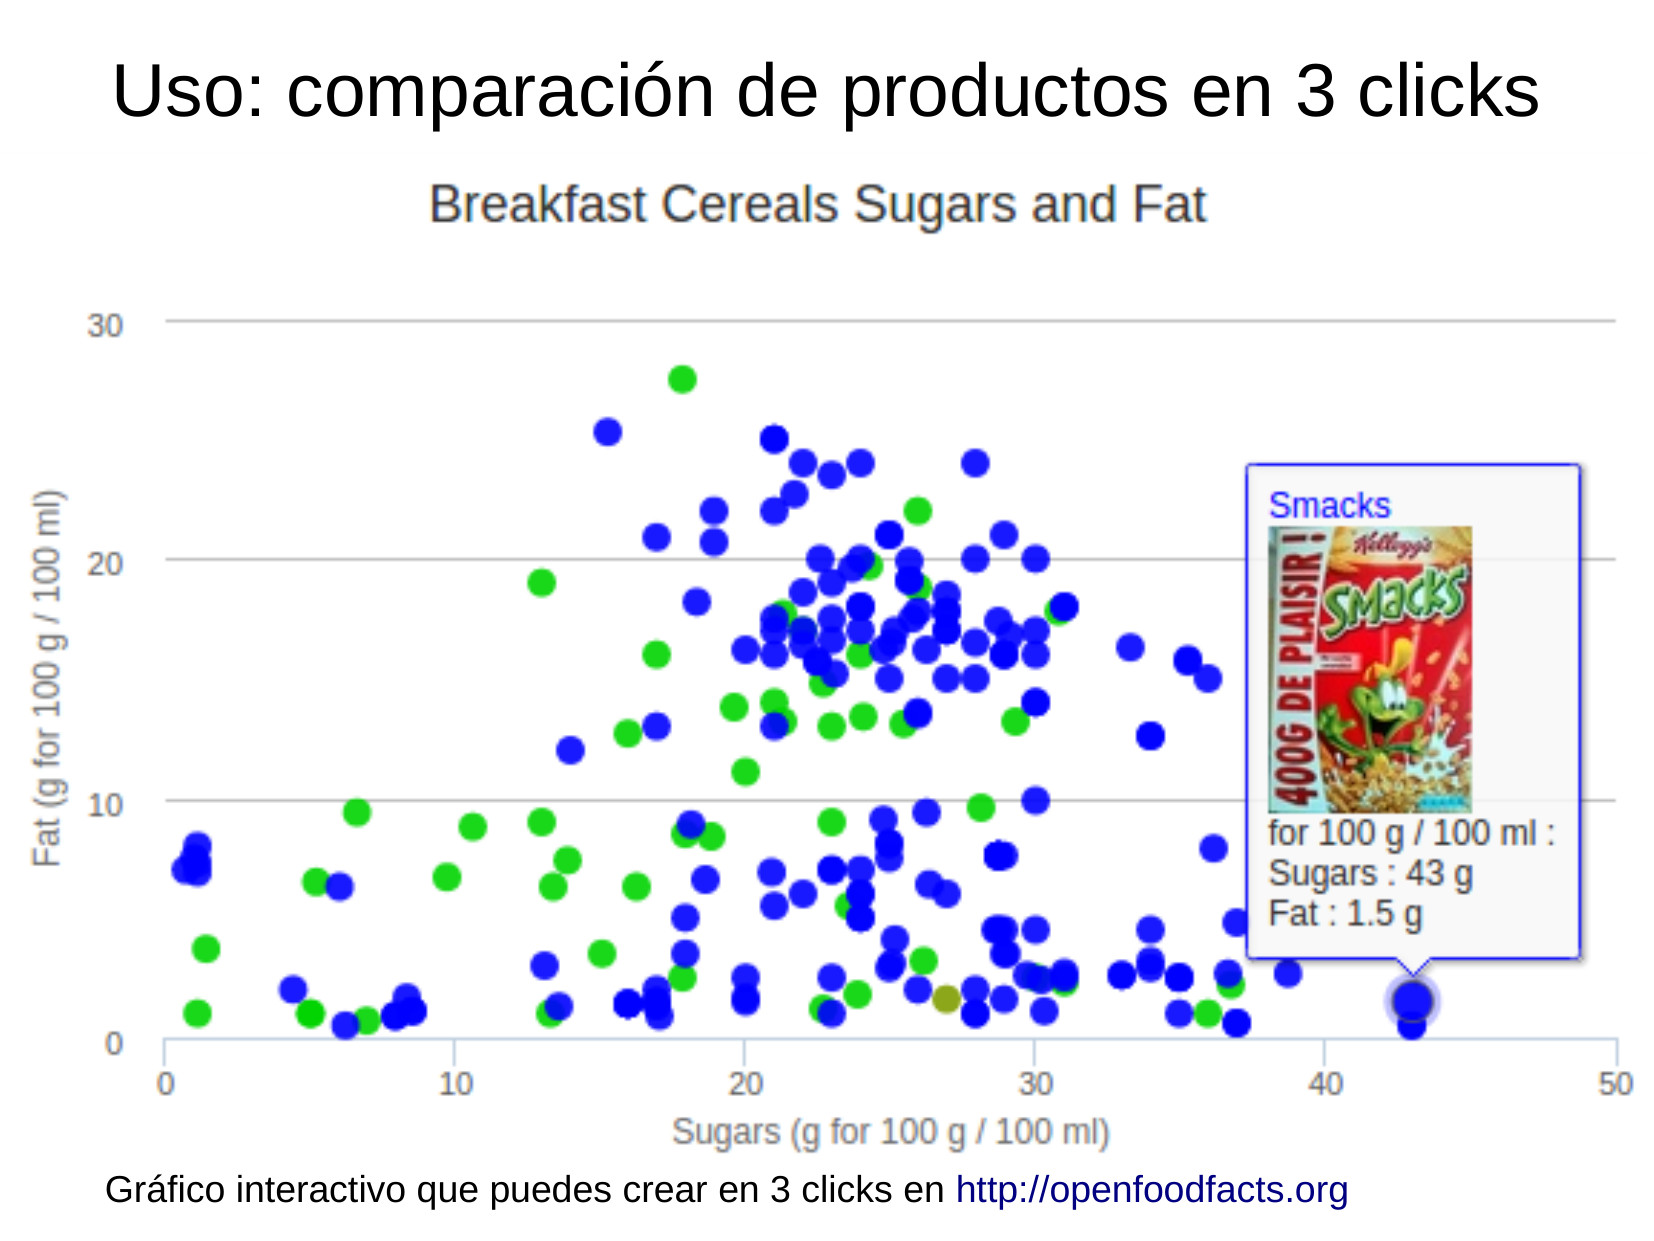

# Uso: comparación de productos en 3 clicks
Gráfico interactivo que puedes crear en 3 clicks en http://openfoodfacts.org